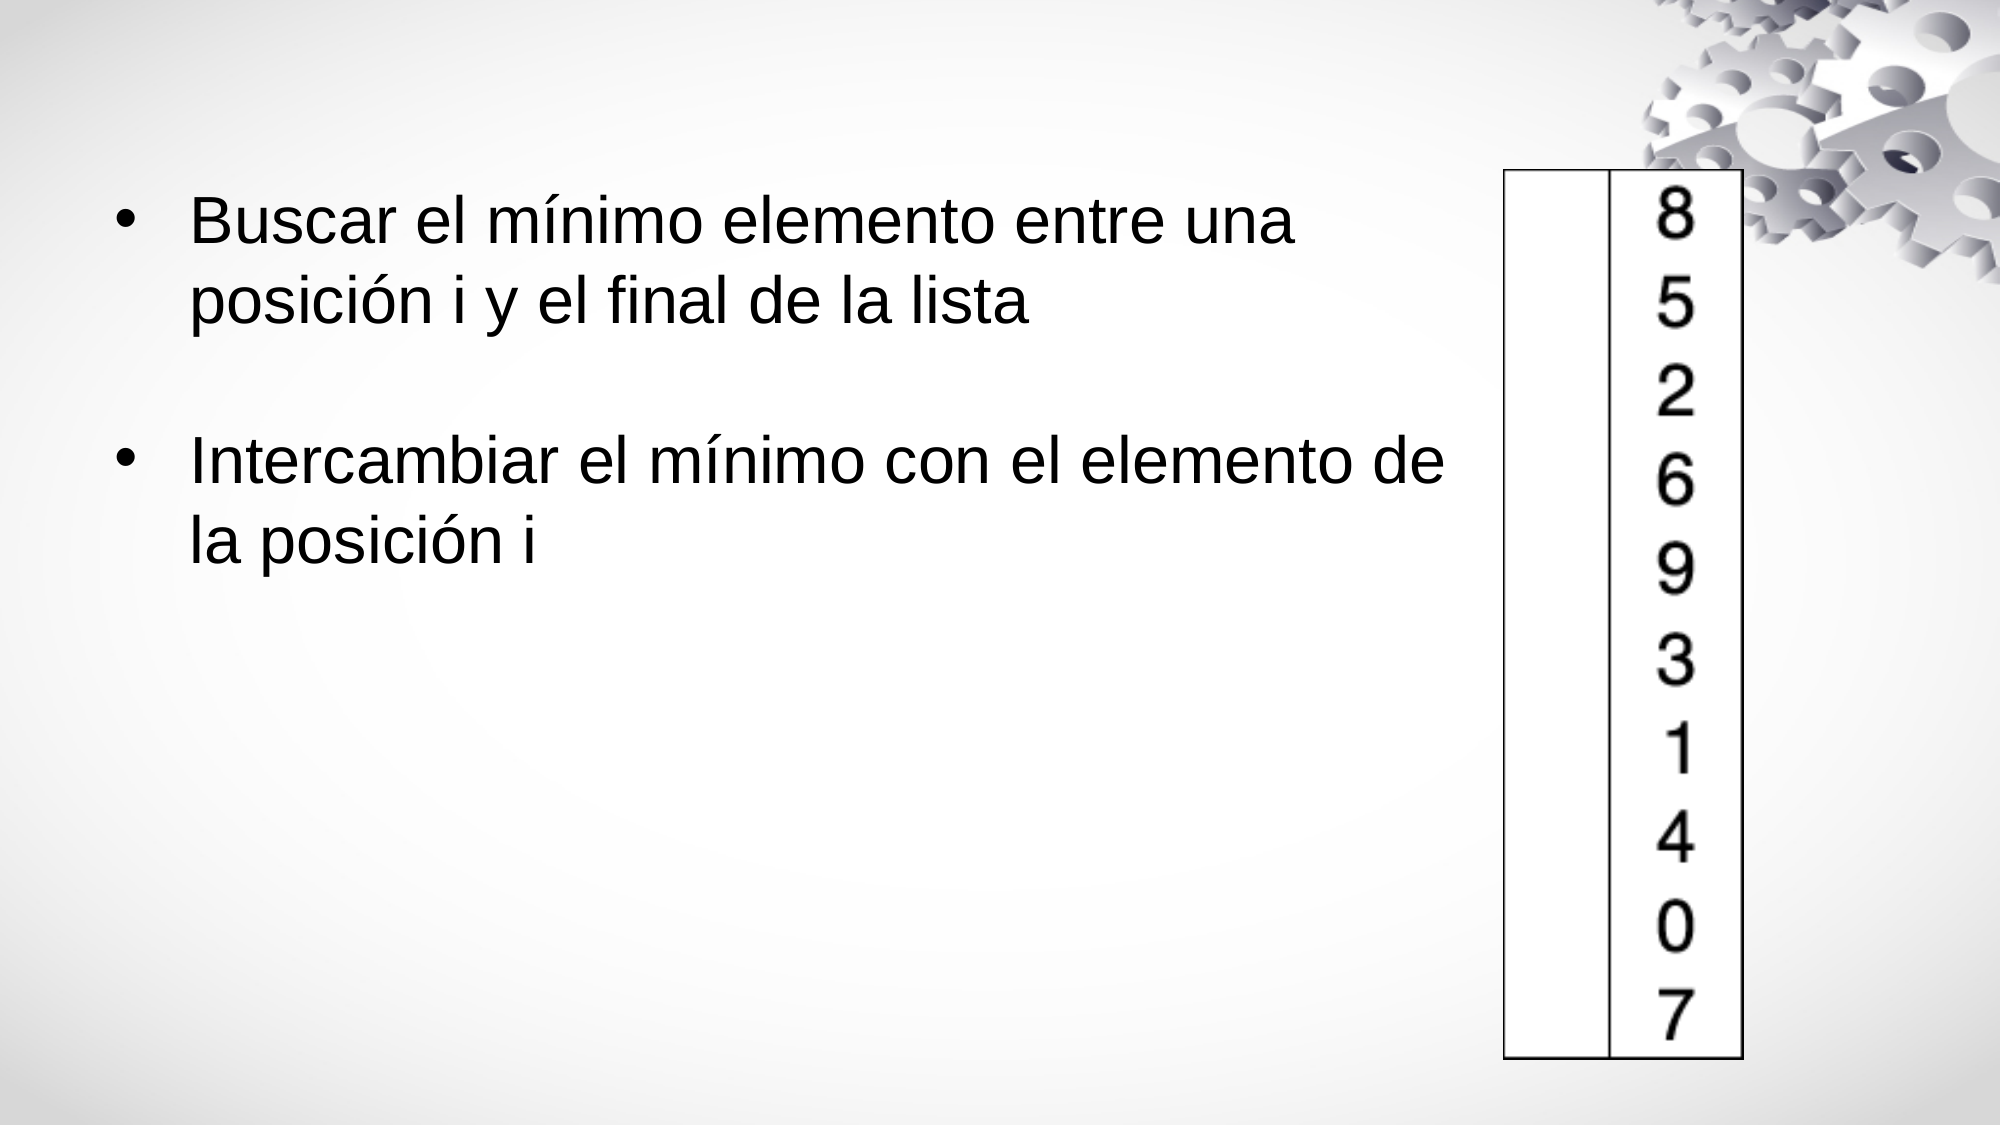

#
Buscar el mínimo elemento entre una posición i y el final de la lista
Intercambiar el mínimo con el elemento de la posición i